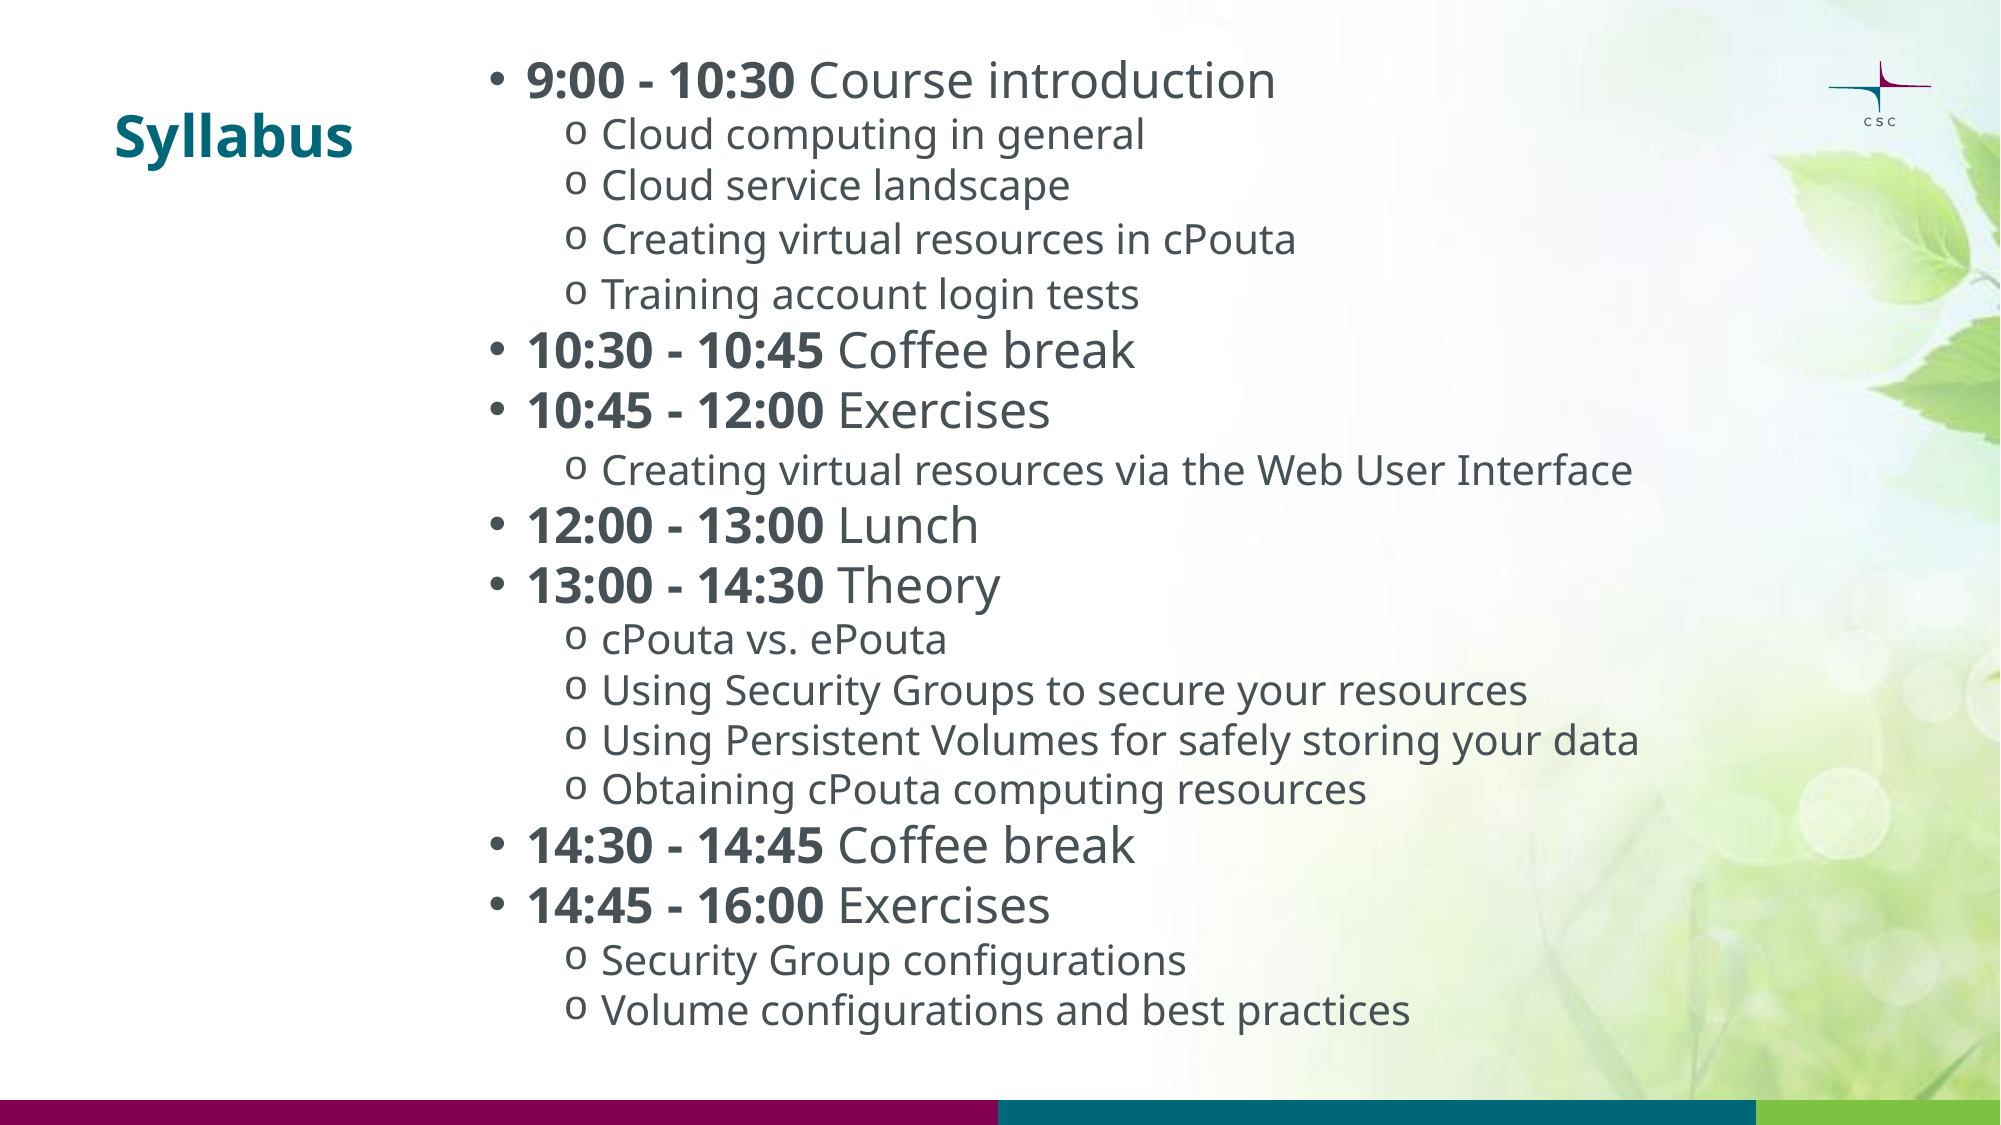

# Syllabus
9:00 - 10:30 Course introduction
Cloud computing in general
Cloud service landscape
Creating virtual resources in cPouta
Training account login tests
10:30 - 10:45 Coffee break
10:45 - 12:00 Exercises
Creating virtual resources via the Web User Interface
12:00 - 13:00 Lunch
13:00 - 14:30 Theory
cPouta vs. ePouta
Using Security Groups to secure your resources
Using Persistent Volumes for safely storing your data
Obtaining cPouta computing resources
14:30 - 14:45 Coffee break
14:45 - 16:00 Exercises
Security Group configurations
Volume configurations and best practices